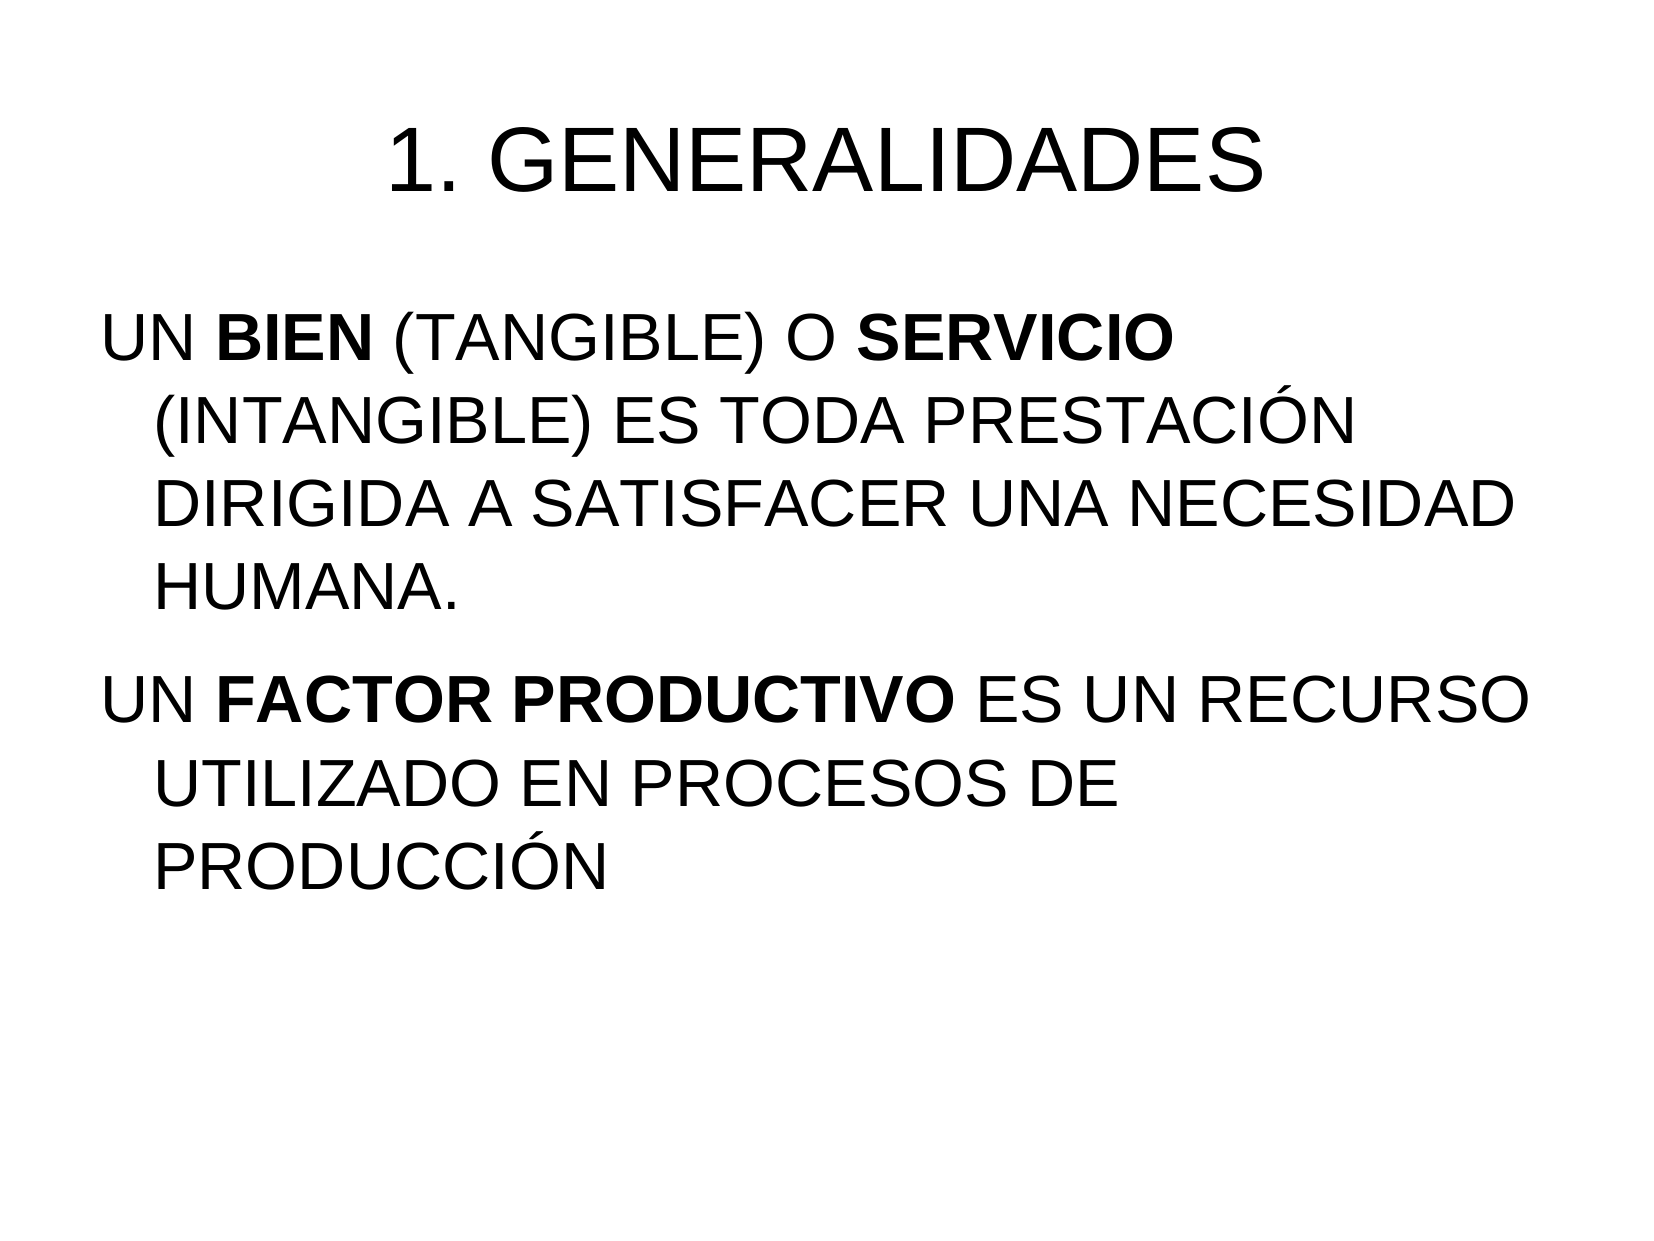

# 1. GENERALIDADES
UN BIEN (TANGIBLE) O SERVICIO (INTANGIBLE) ES TODA PRESTACIÓN DIRIGIDA A SATISFACER UNA NECESIDAD HUMANA.
UN FACTOR PRODUCTIVO ES UN RECURSO UTILIZADO EN PROCESOS DE PRODUCCIÓN